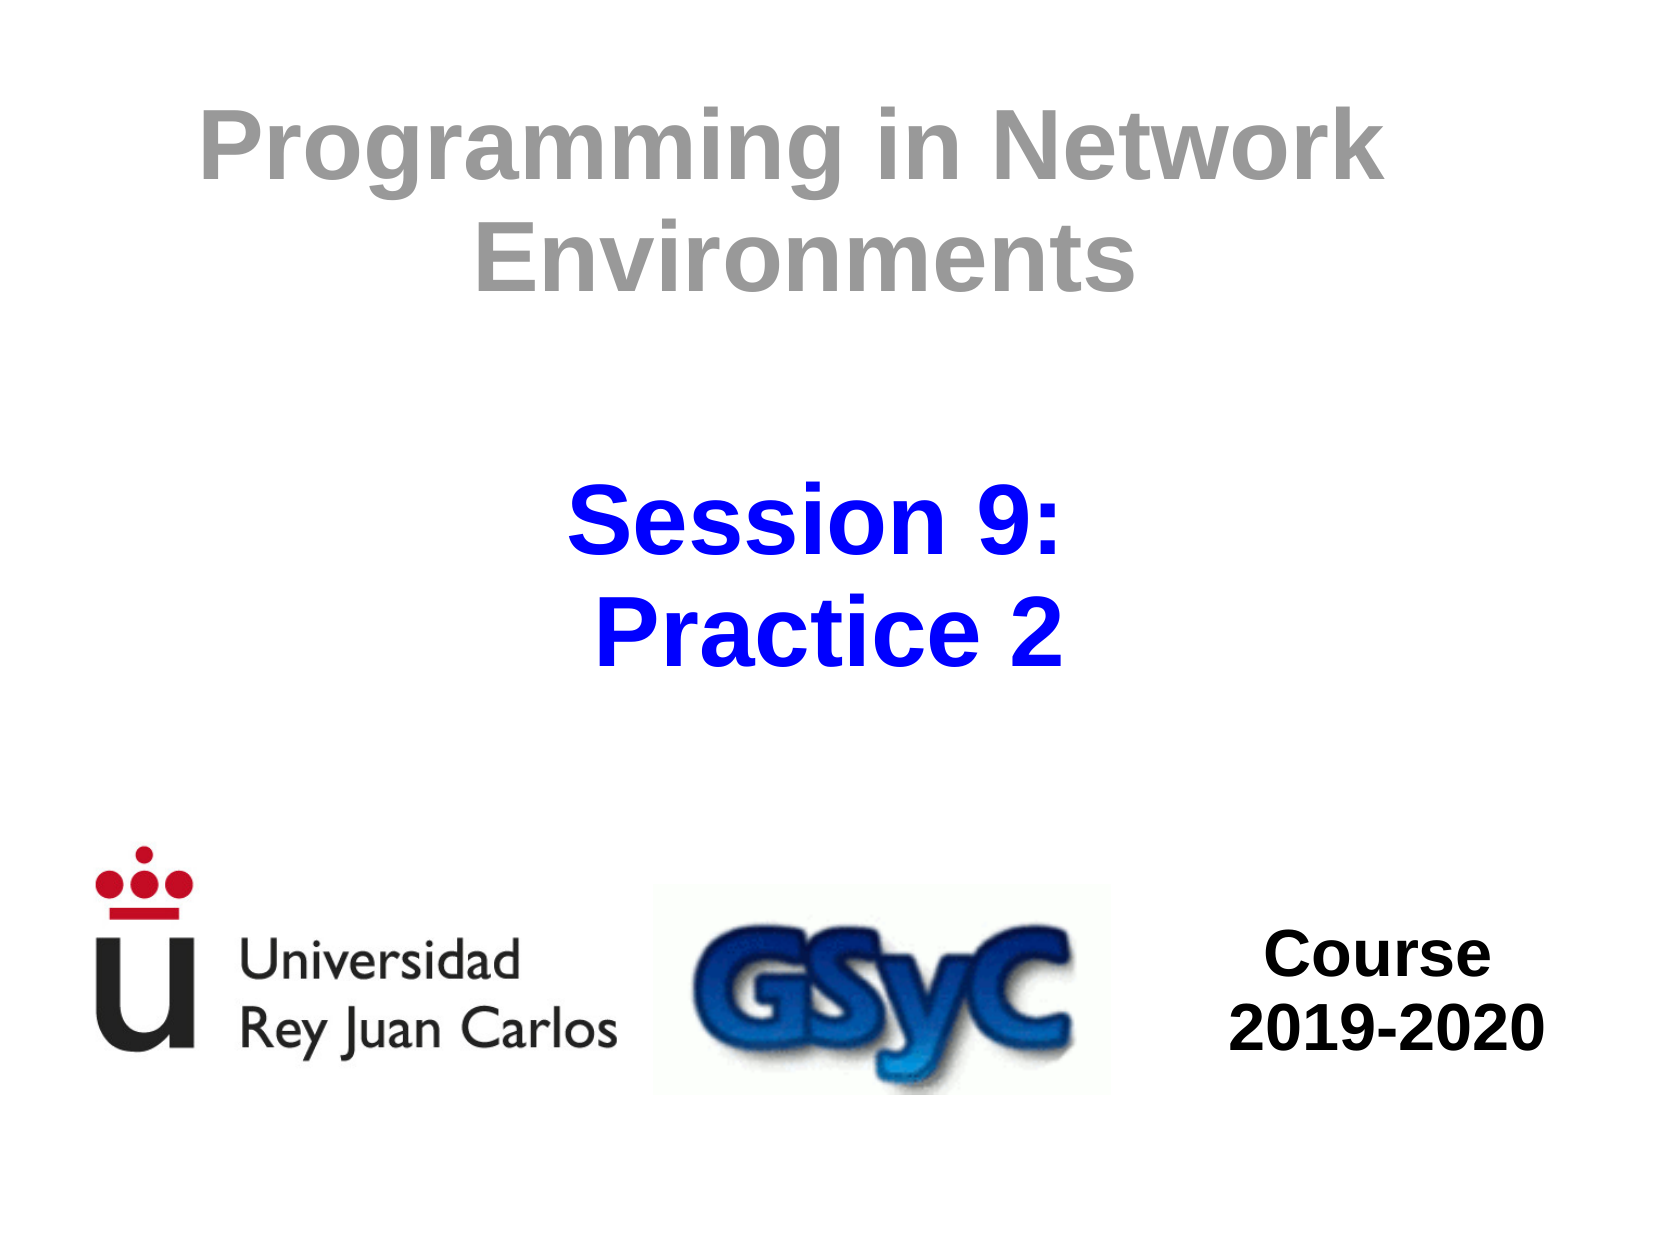

# Programming in Network Environments
Session 9:
Practice 2
Course
2019-2020